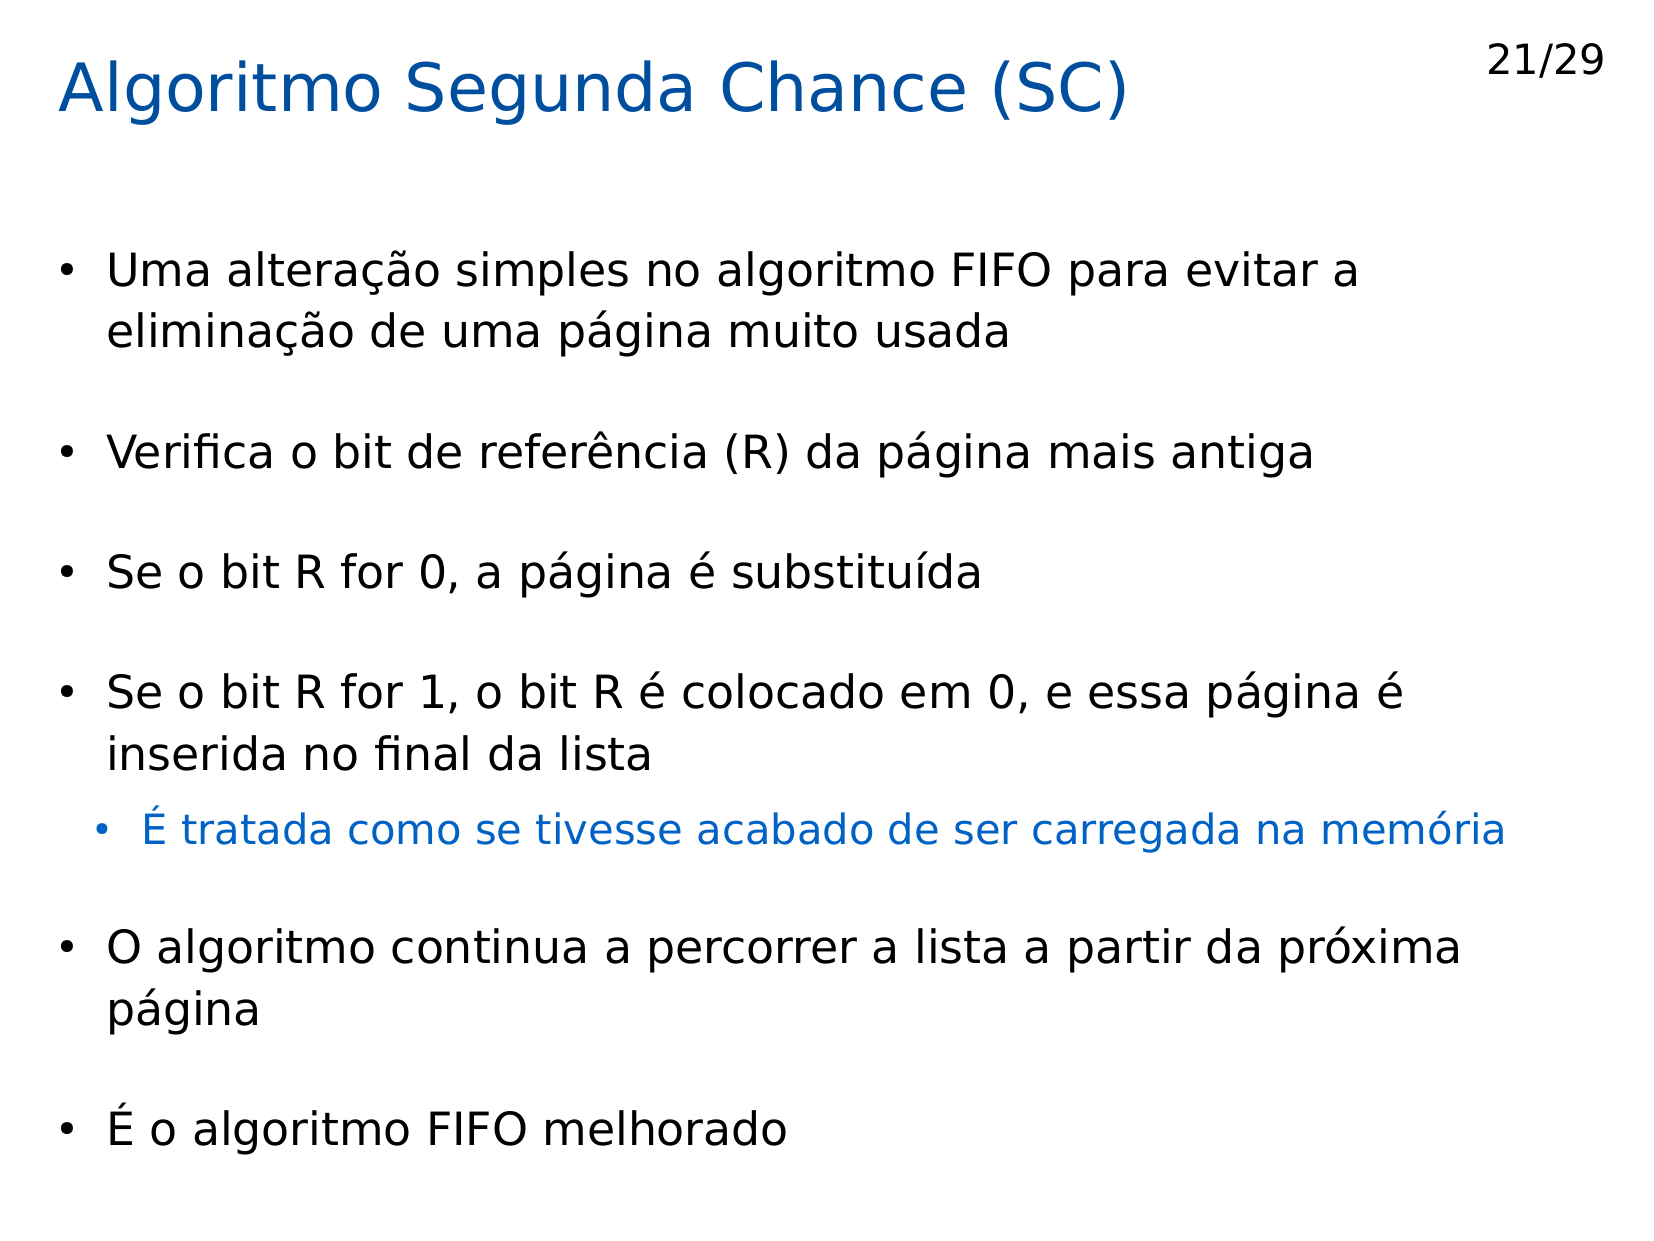

# Algoritmo Segunda Chance (SC)
21
Uma alteração simples no algoritmo FIFO para evitar a eliminação de uma página muito usada
Verifica o bit de referência (R) da página mais antiga
Se o bit R for 0, a página é substituída
Se o bit R for 1, o bit R é colocado em 0, e essa página é inserida no final da lista
É tratada como se tivesse acabado de ser carregada na memória
O algoritmo continua a percorrer a lista a partir da próxima página
É o algoritmo FIFO melhorado